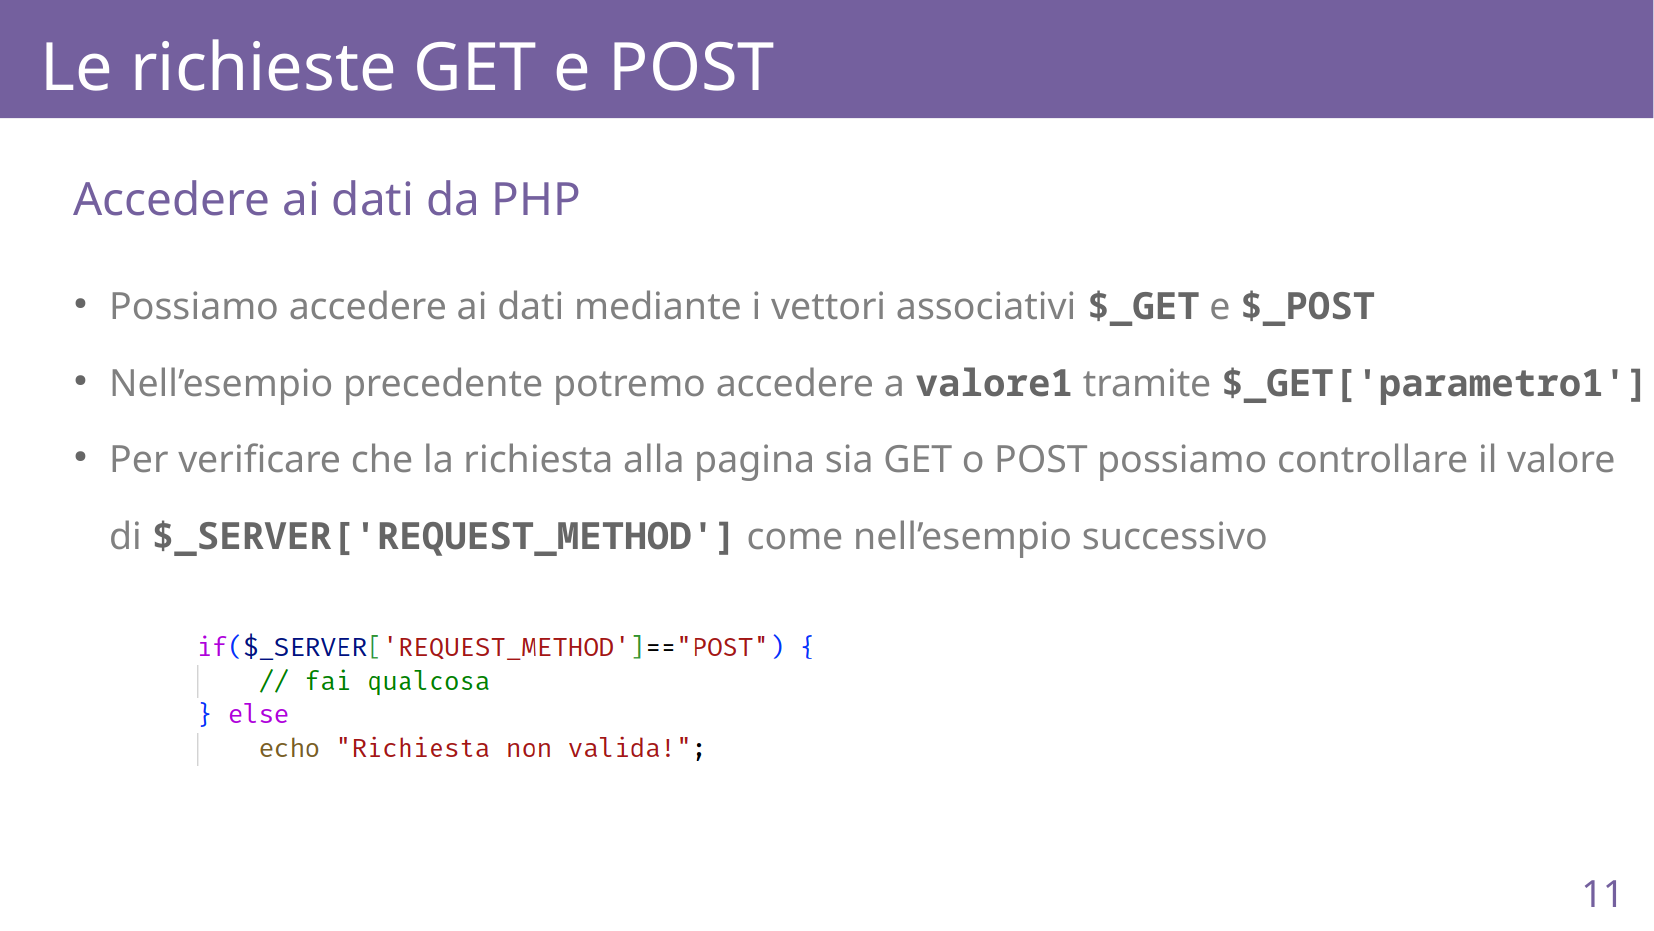

Le richieste GET e POST
Accedere ai dati da PHP
Possiamo accedere ai dati mediante i vettori associativi $_GET e $_POST
Nell’esempio precedente potremo accedere a valore1 tramite $_GET['parametro1']
Per verificare che la richiesta alla pagina sia GET o POST possiamo controllare il valore
di $_SERVER['REQUEST_METHOD'] come nell’esempio successivo